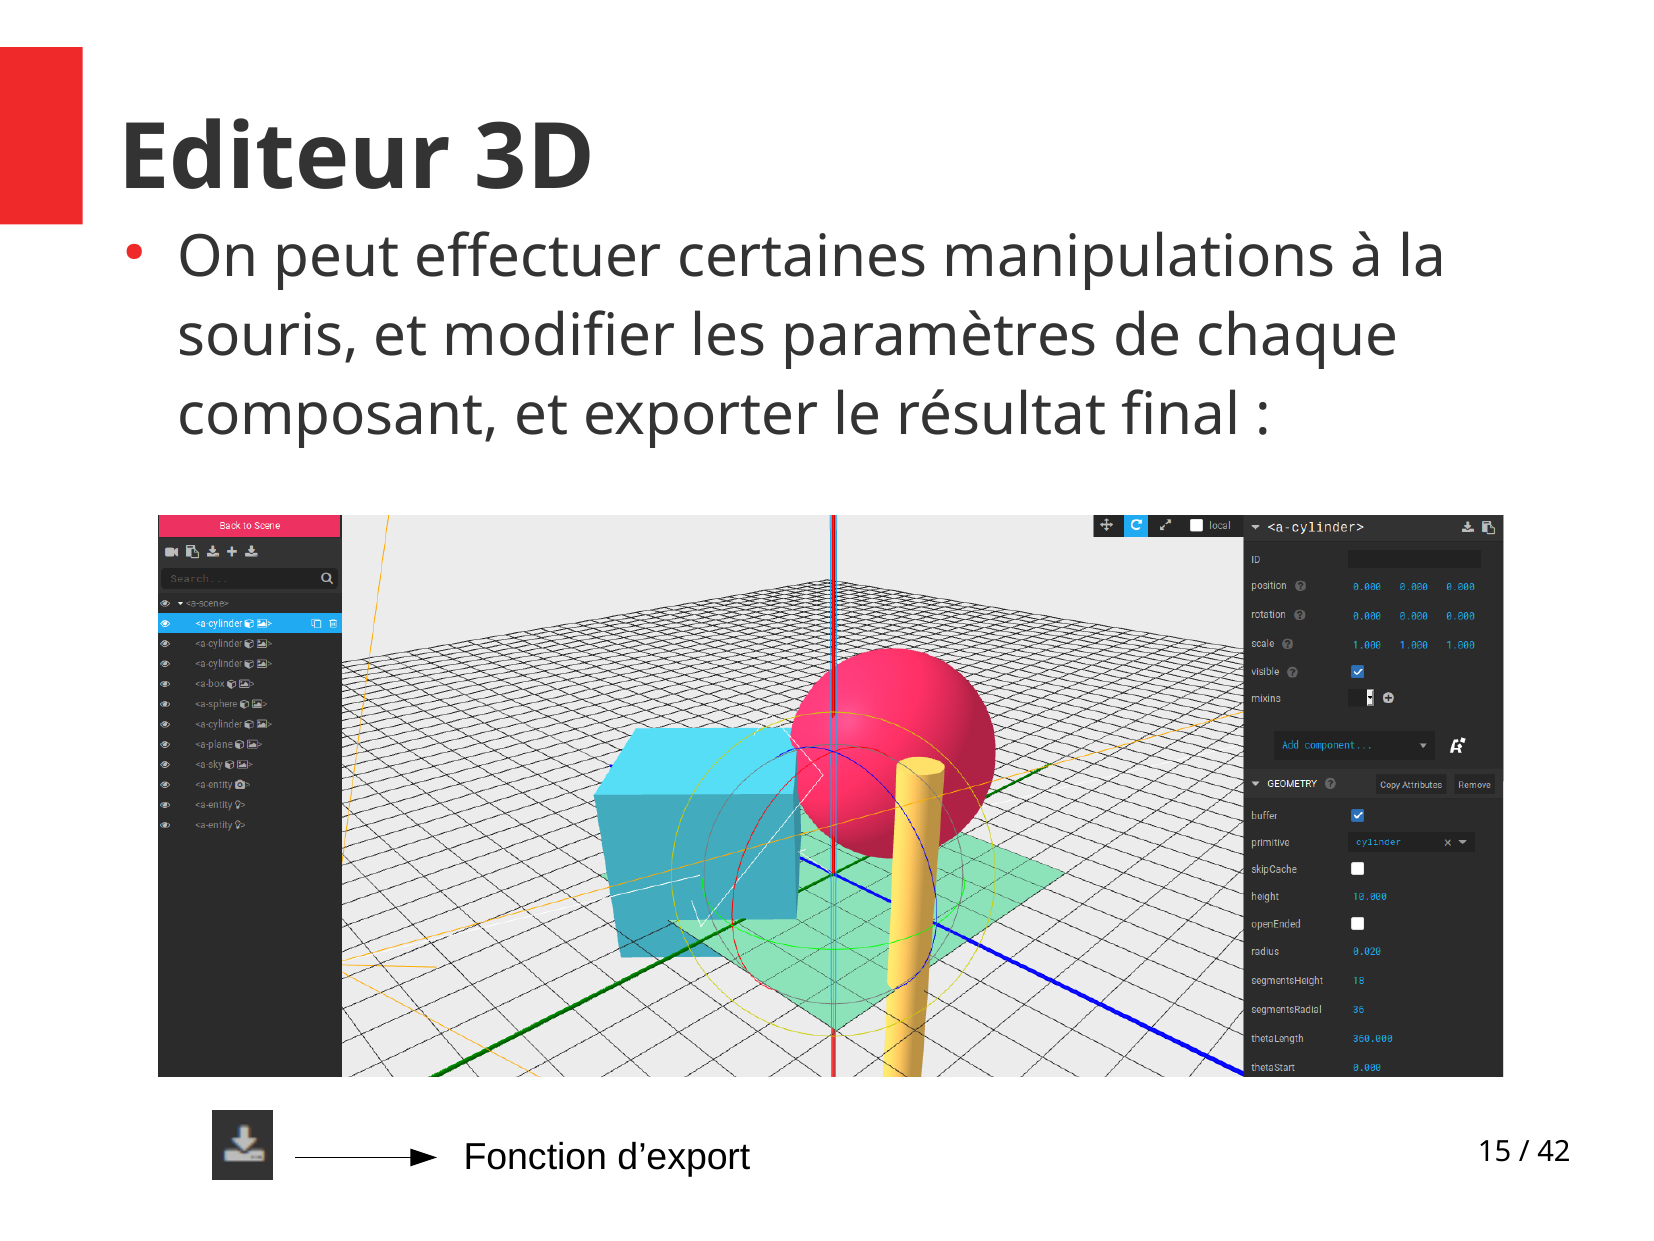

# Editeur 3D
On peut effectuer certaines manipulations à la souris, et modifier les paramètres de chaque composant, et exporter le résultat final :
Fonction d’export
15